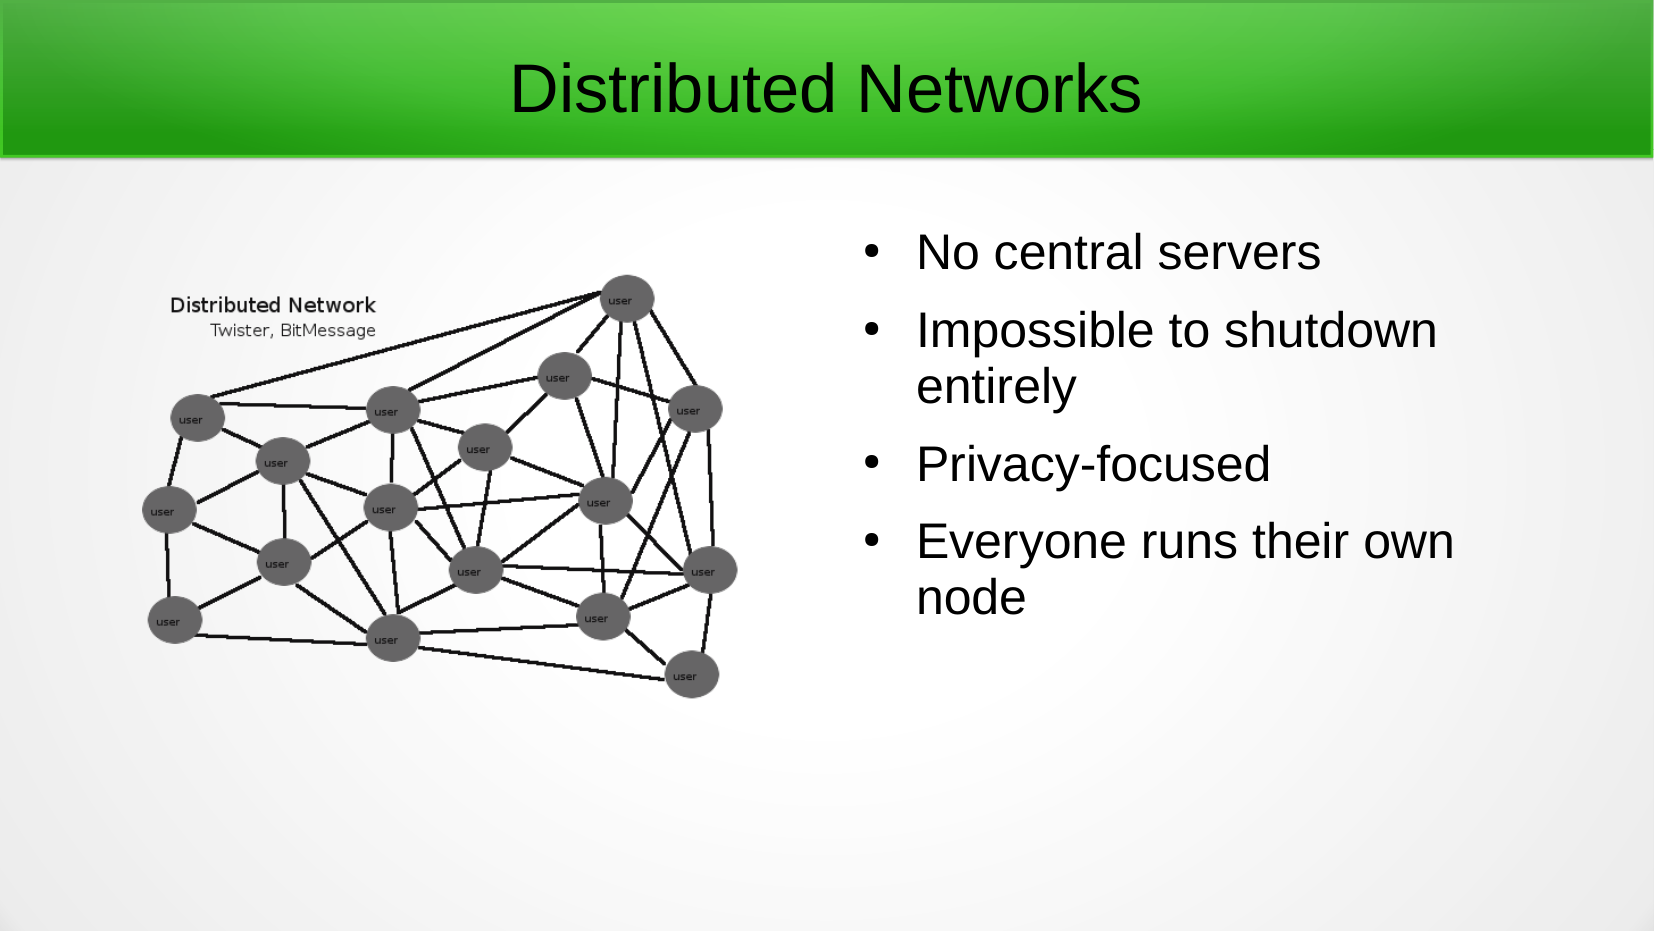

# Distributed Networks
No central servers
Impossible to shutdown entirely
Privacy-focused
Everyone runs their own node